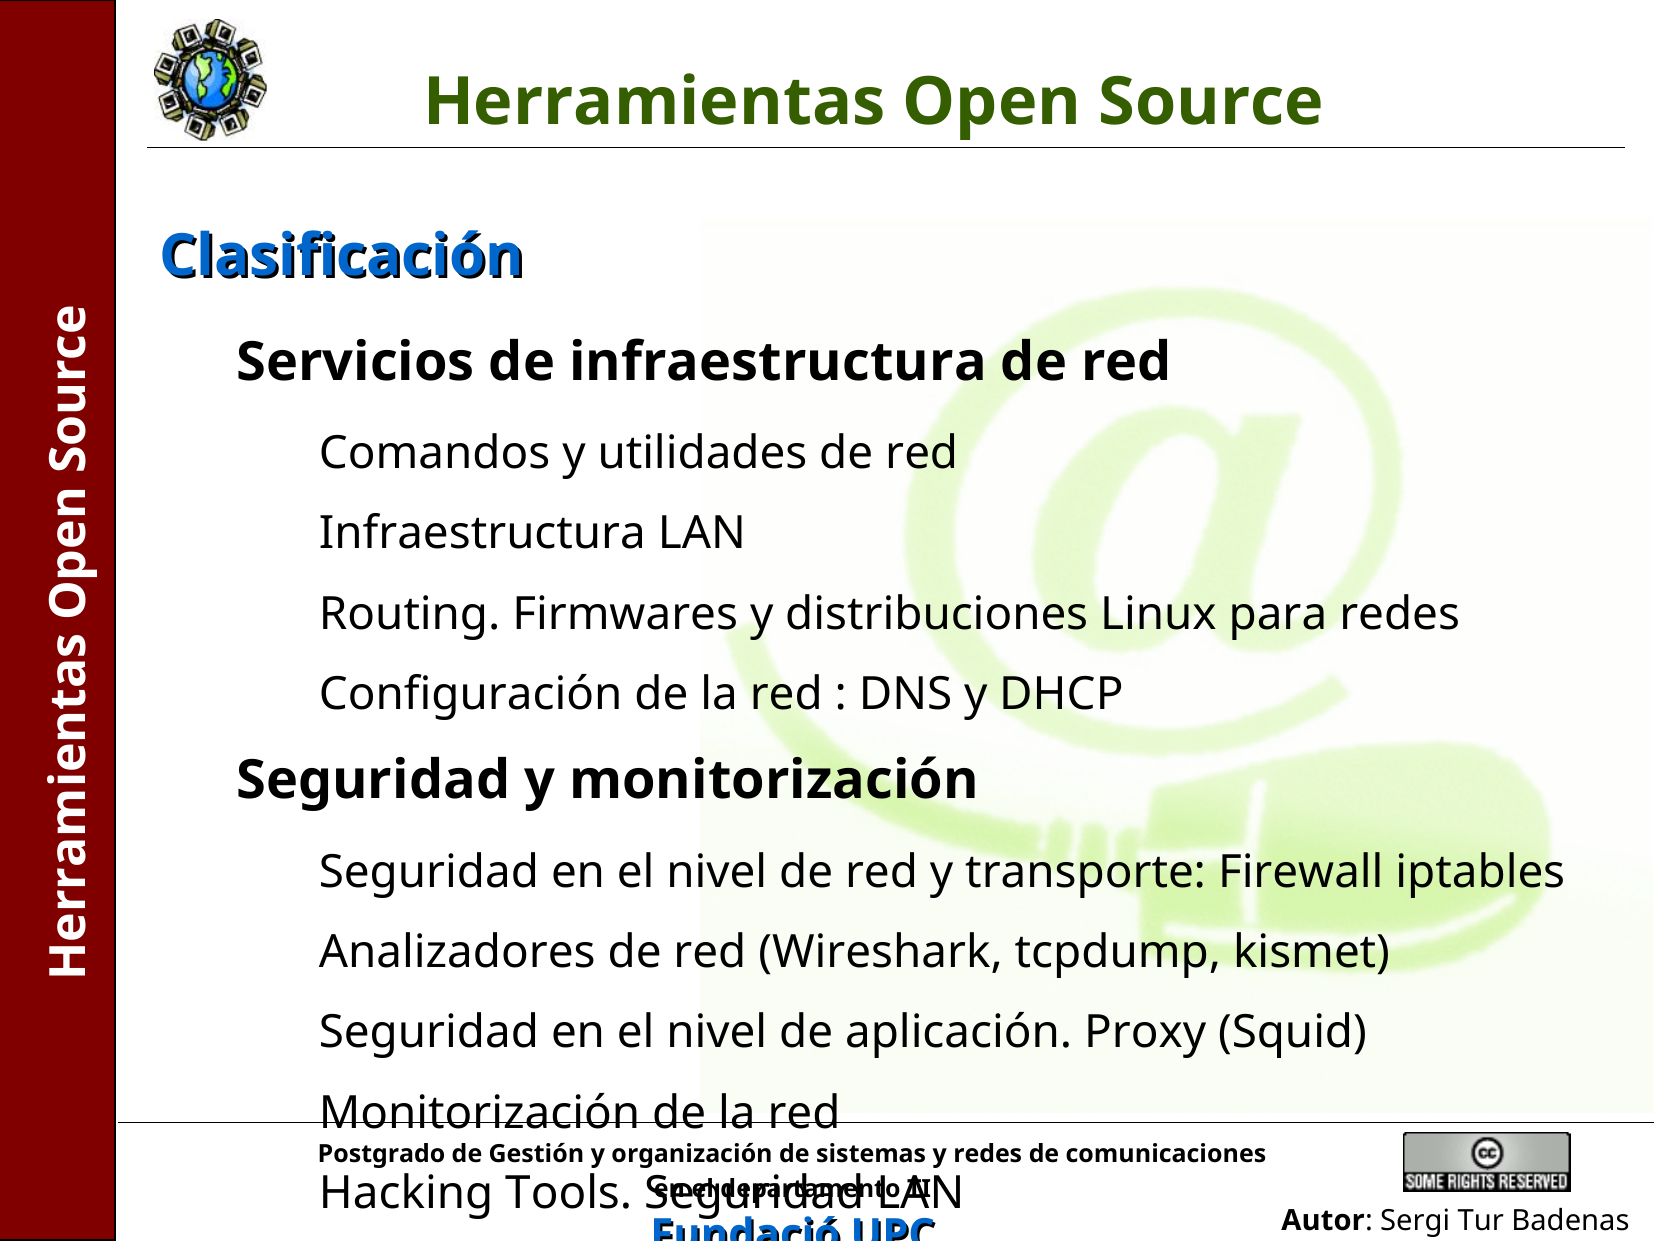

Herramientas Open Source
# Clasificación
Servicios de infraestructura de red
Comandos y utilidades de red
Infraestructura LAN
Routing. Firmwares y distribuciones Linux para redes
Configuración de la red : DNS y DHCP
Seguridad y monitorización
Seguridad en el nivel de red y transporte: Firewall iptables
Analizadores de red (Wireshark, tcpdump, kismet)
Seguridad en el nivel de aplicación. Proxy (Squid)
Monitorización de la red
Hacking Tools. Seguridad LAN
Intrusion Detection Systems (IDS) Snort